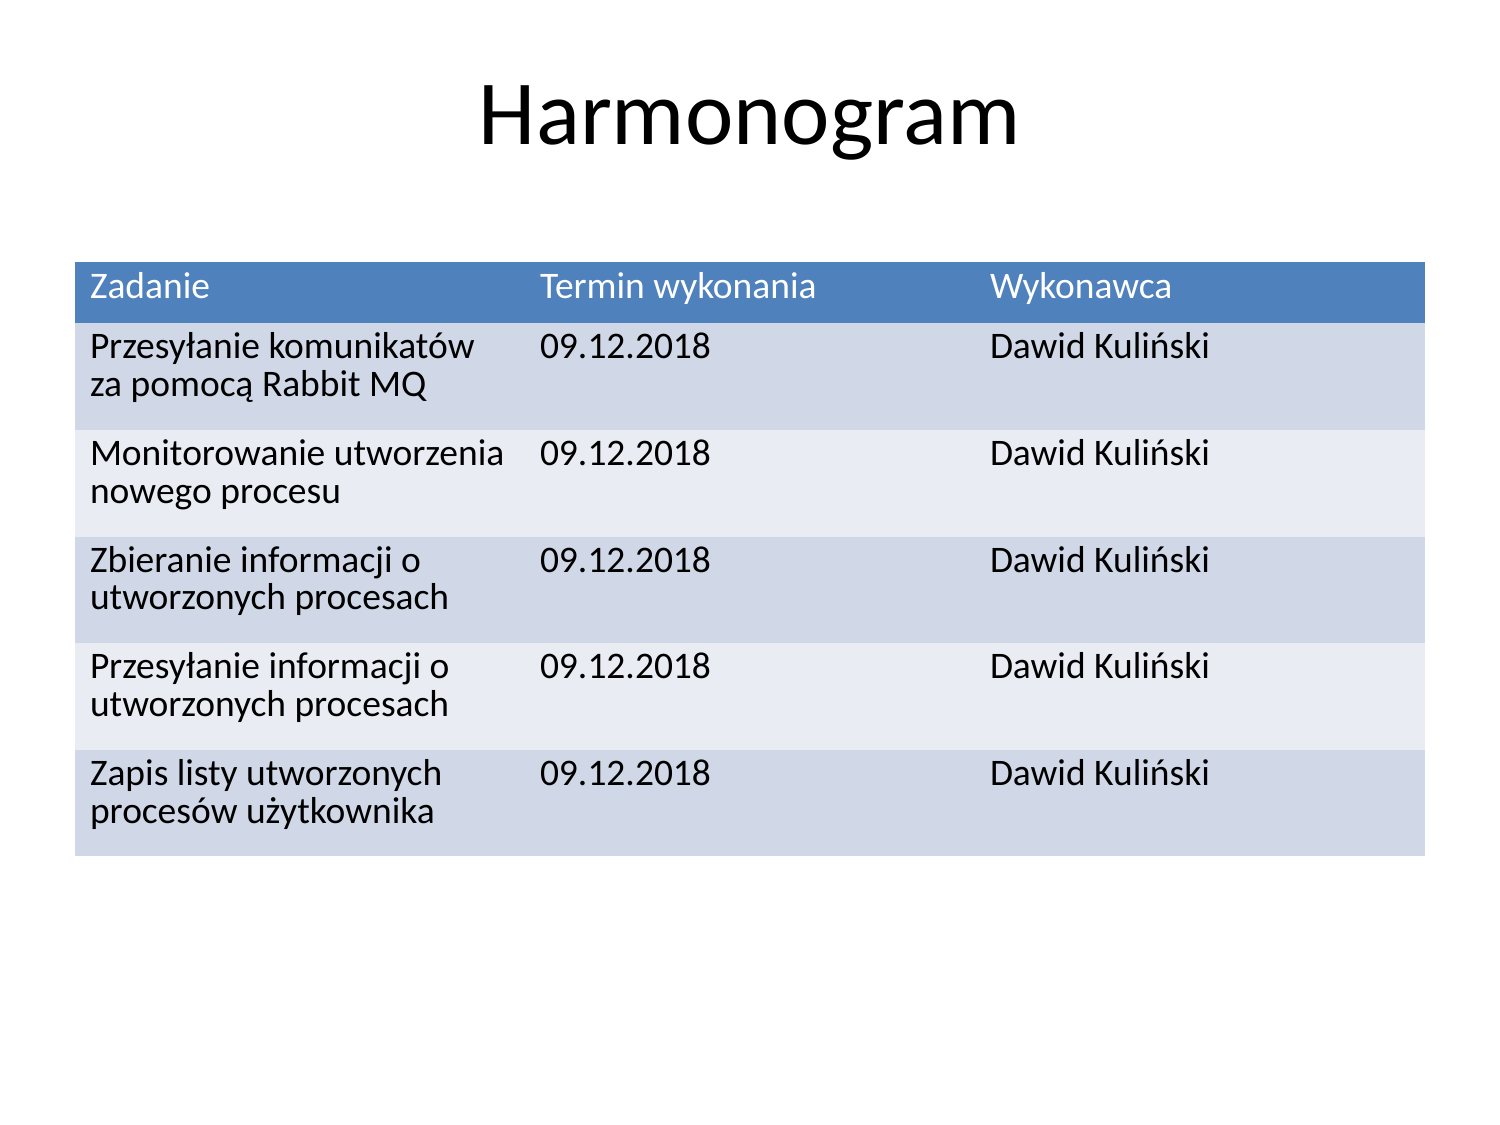

# Harmonogram
| Zadanie | Termin wykonania | Wykonawca |
| --- | --- | --- |
| Przesyłanie komunikatów za pomocą Rabbit MQ | 09.12.2018 | Dawid Kuliński |
| Monitorowanie utworzenia nowego procesu | 09.12.2018 | Dawid Kuliński |
| Zbieranie informacji o utworzonych procesach | 09.12.2018 | Dawid Kuliński |
| Przesyłanie informacji o utworzonych procesach | 09.12.2018 | Dawid Kuliński |
| Zapis listy utworzonych procesów użytkownika | 09.12.2018 | Dawid Kuliński |